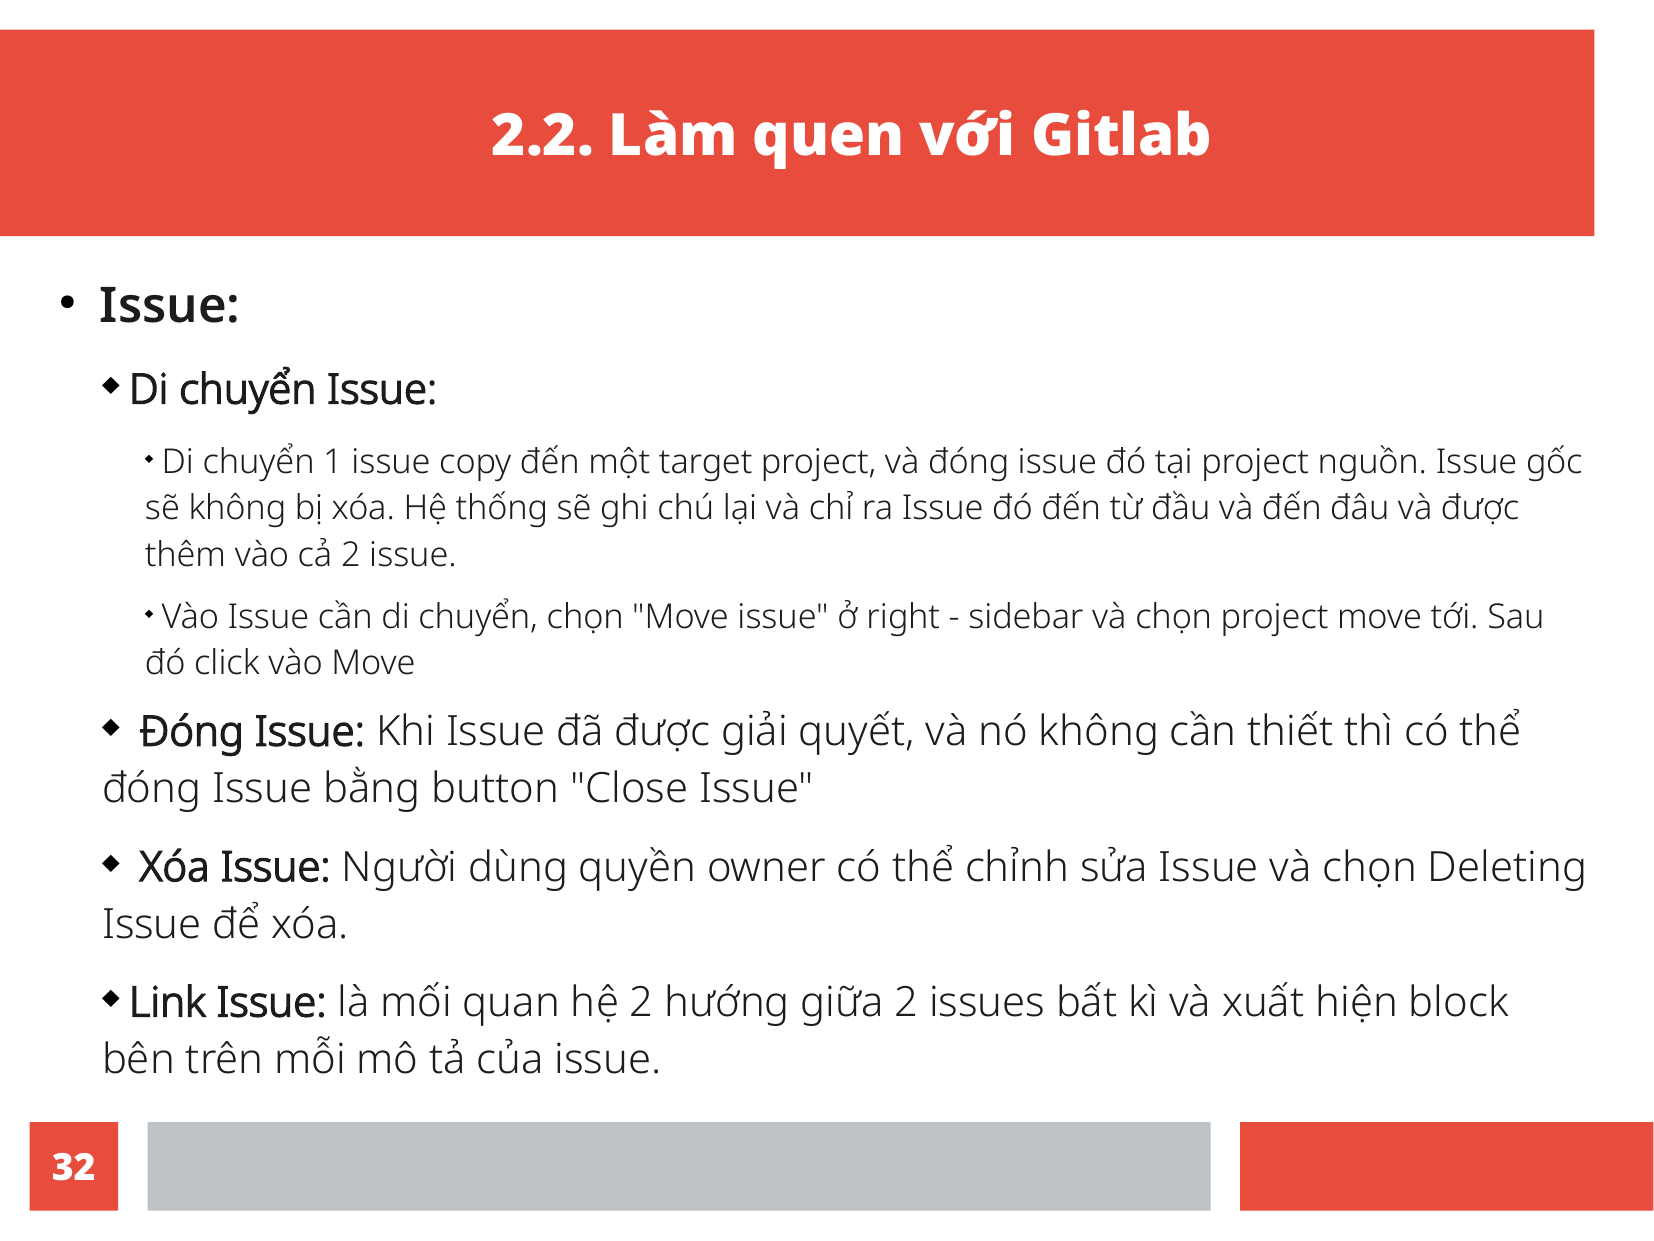

# 2.2. Làm quen với Gitlab
 Issue:
 Di chuyển Issue:
 Di chuyển 1 issue copy đến một target project, và đóng issue đó tại project nguồn. Issue gốc sẽ không bị xóa. Hệ thống sẽ ghi chú lại và chỉ ra Issue đó đến từ đầu và đến đâu và được thêm vào cả 2 issue.
 Vào Issue cần di chuyển, chọn "Move issue" ở right - sidebar và chọn project move tới. Sau đó click vào Move
 Đóng Issue: Khi Issue đã được giải quyết, và nó không cần thiết thì có thể đóng Issue bằng button "Close Issue"
 Xóa Issue: Người dùng quyền owner có thể chỉnh sửa Issue và chọn Deleting Issue để xóa.
 Link Issue: là mối quan hệ 2 hướng giữa 2 issues bất kì và xuất hiện block bên trên mỗi mô tả của issue.
32